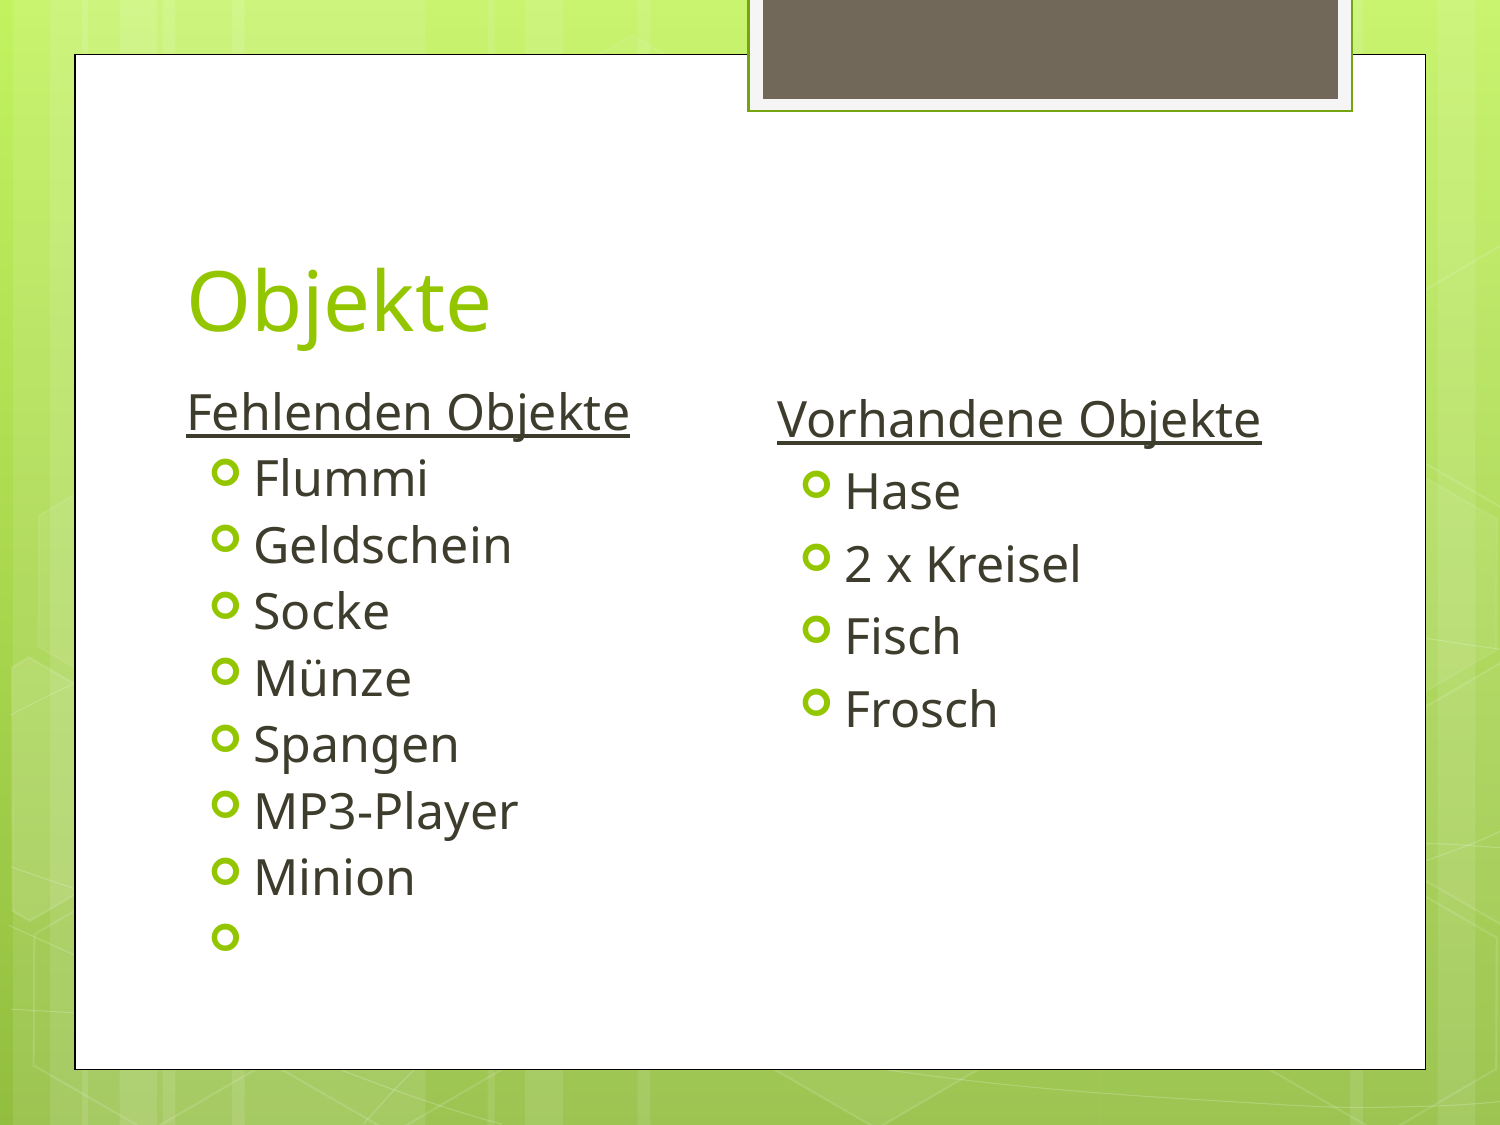

# Objekte
Fehlenden Objekte
Flummi
Geldschein
Socke
Münze
Spangen
MP3-Player
Minion
Vorhandene Objekte
Hase
2 x Kreisel
Fisch
Frosch